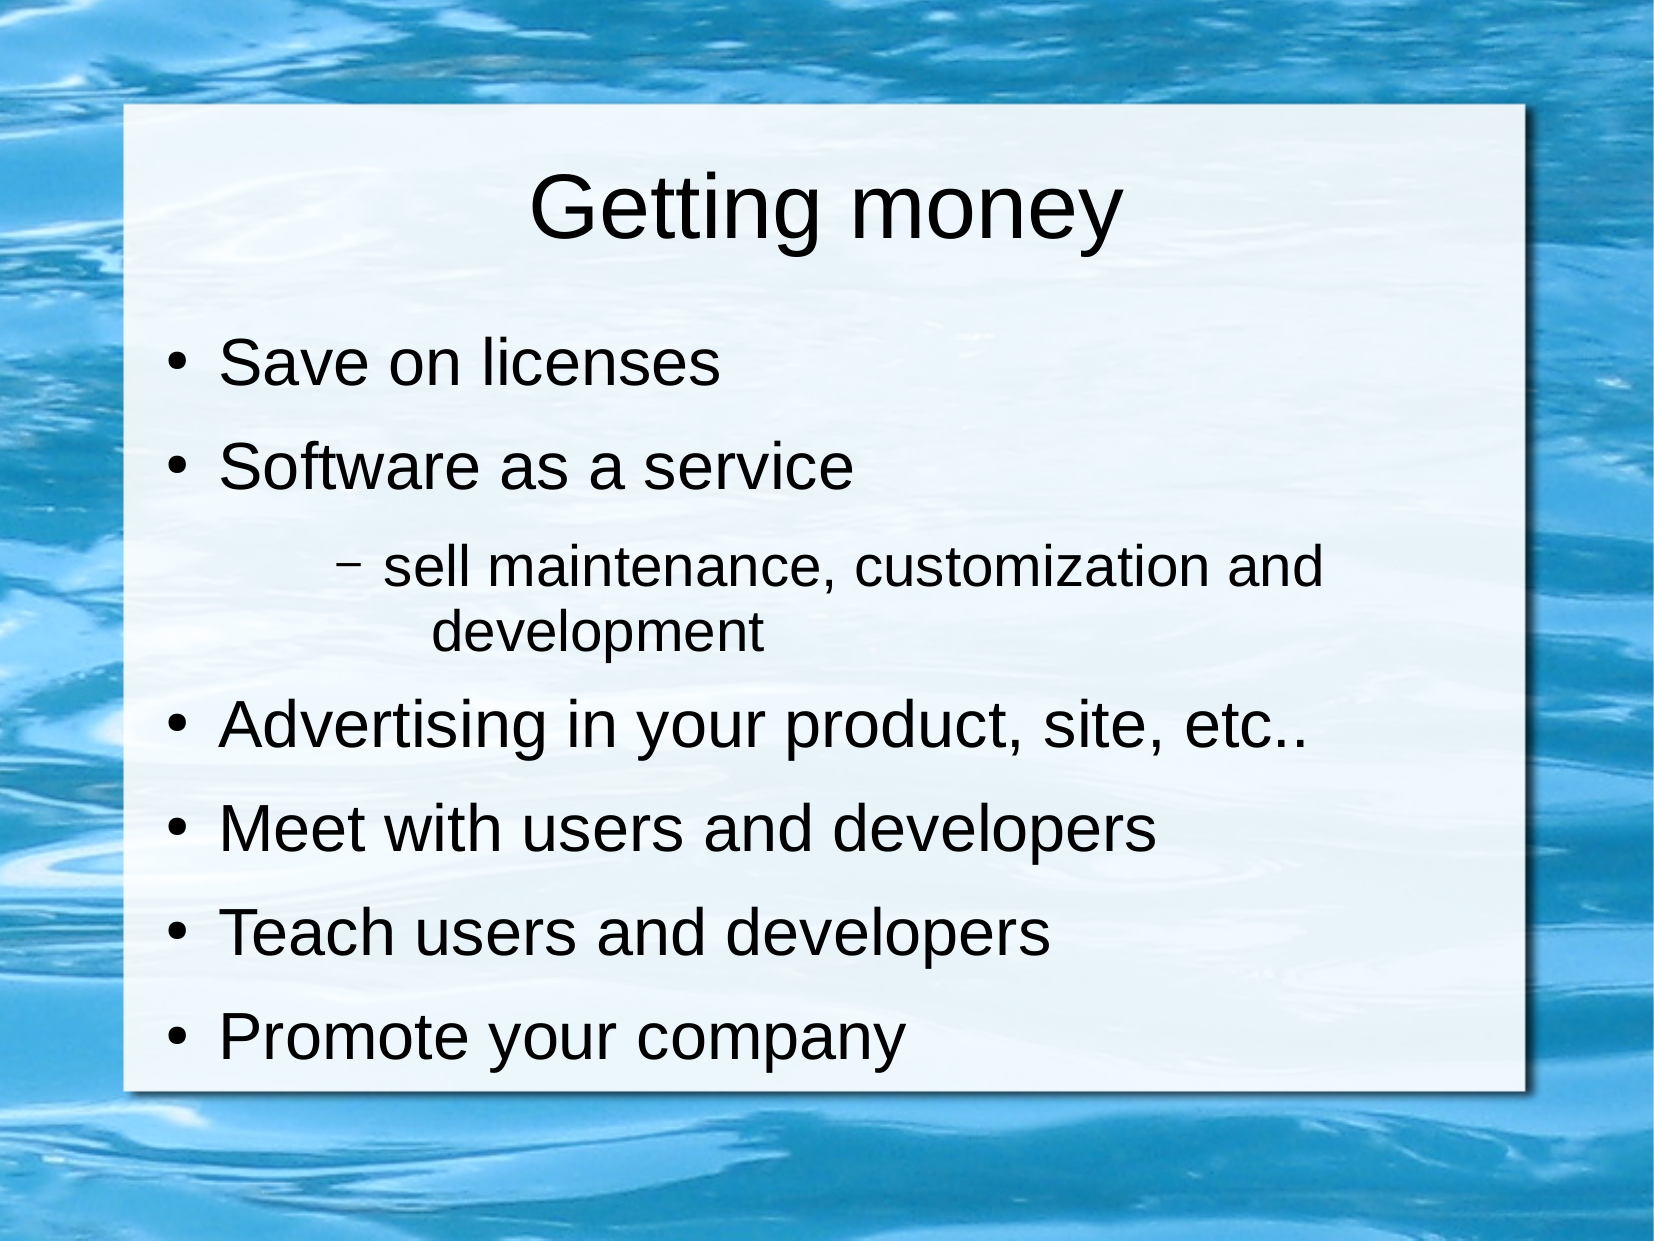

# Getting money
Save on licenses
Software as a service
sell maintenance, customization and development
Advertising in your product, site, etc..
Meet with users and developers
Teach users and developers
Promote your company